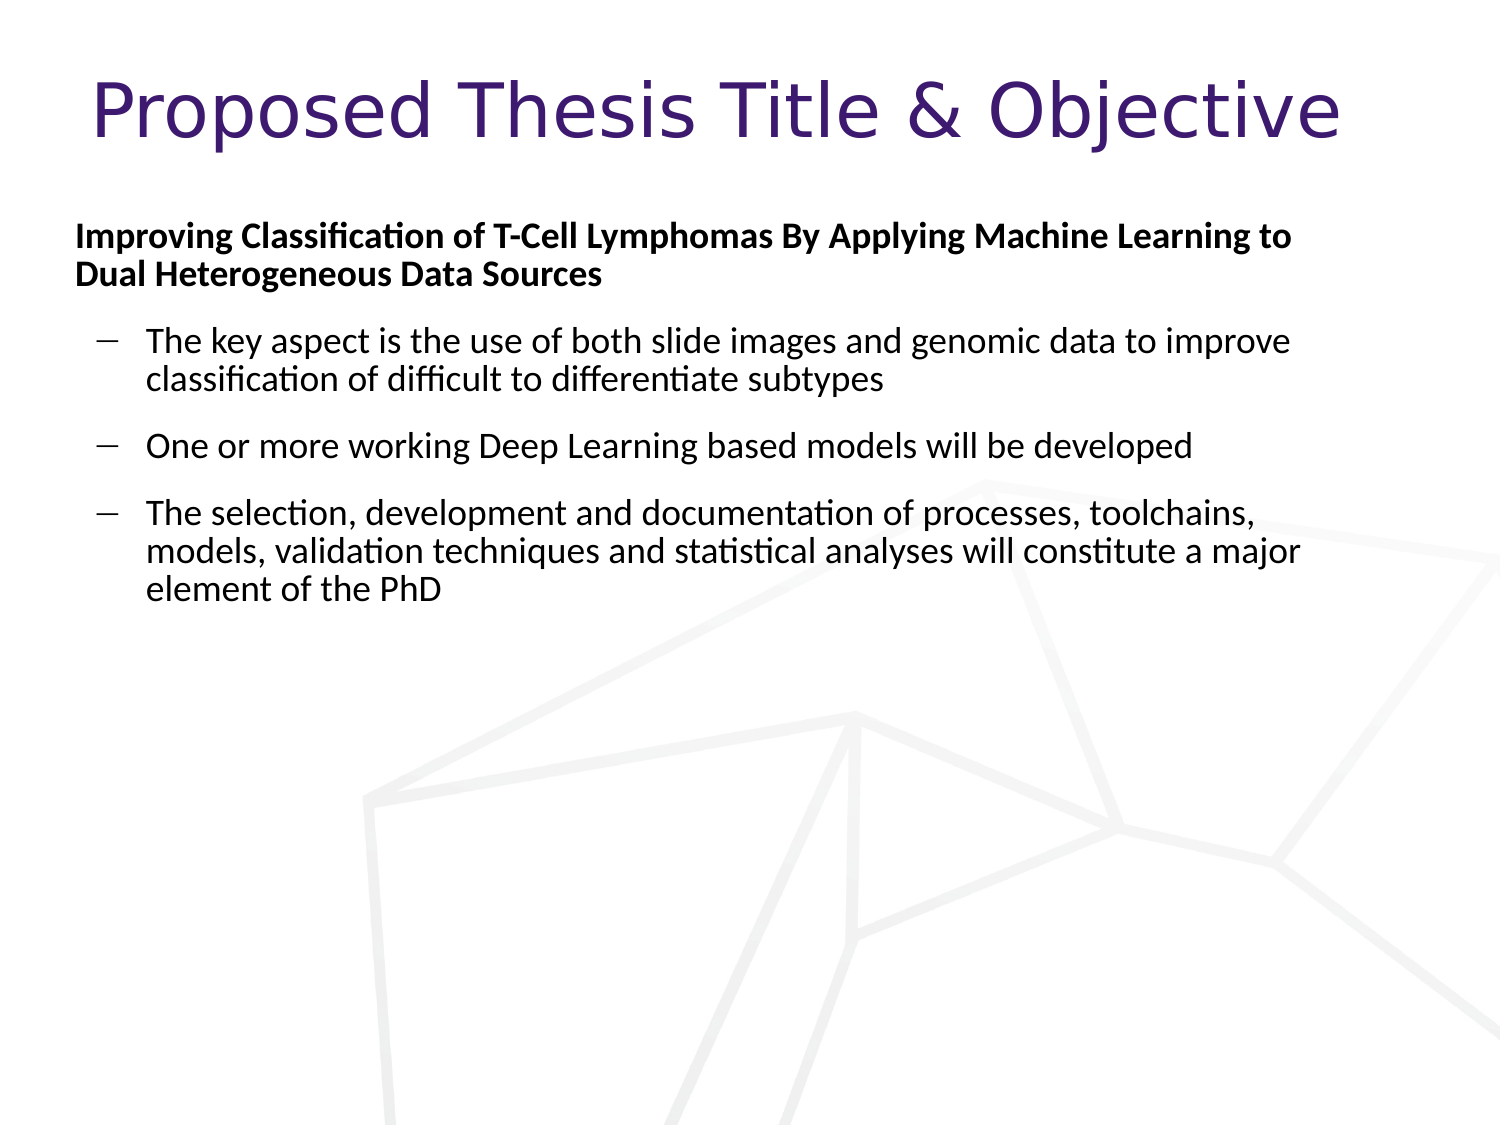

# Proposed Thesis Title & Objective
Improving Classification of T-Cell Lymphomas By Applying Machine Learning to Dual Heterogeneous Data Sources
The key aspect is the use of both slide images and genomic data to improve classification of difficult to differentiate subtypes
One or more working Deep Learning based models will be developed
The selection, development and documentation of processes, toolchains, models, validation techniques and statistical analyses will constitute a major element of the PhD